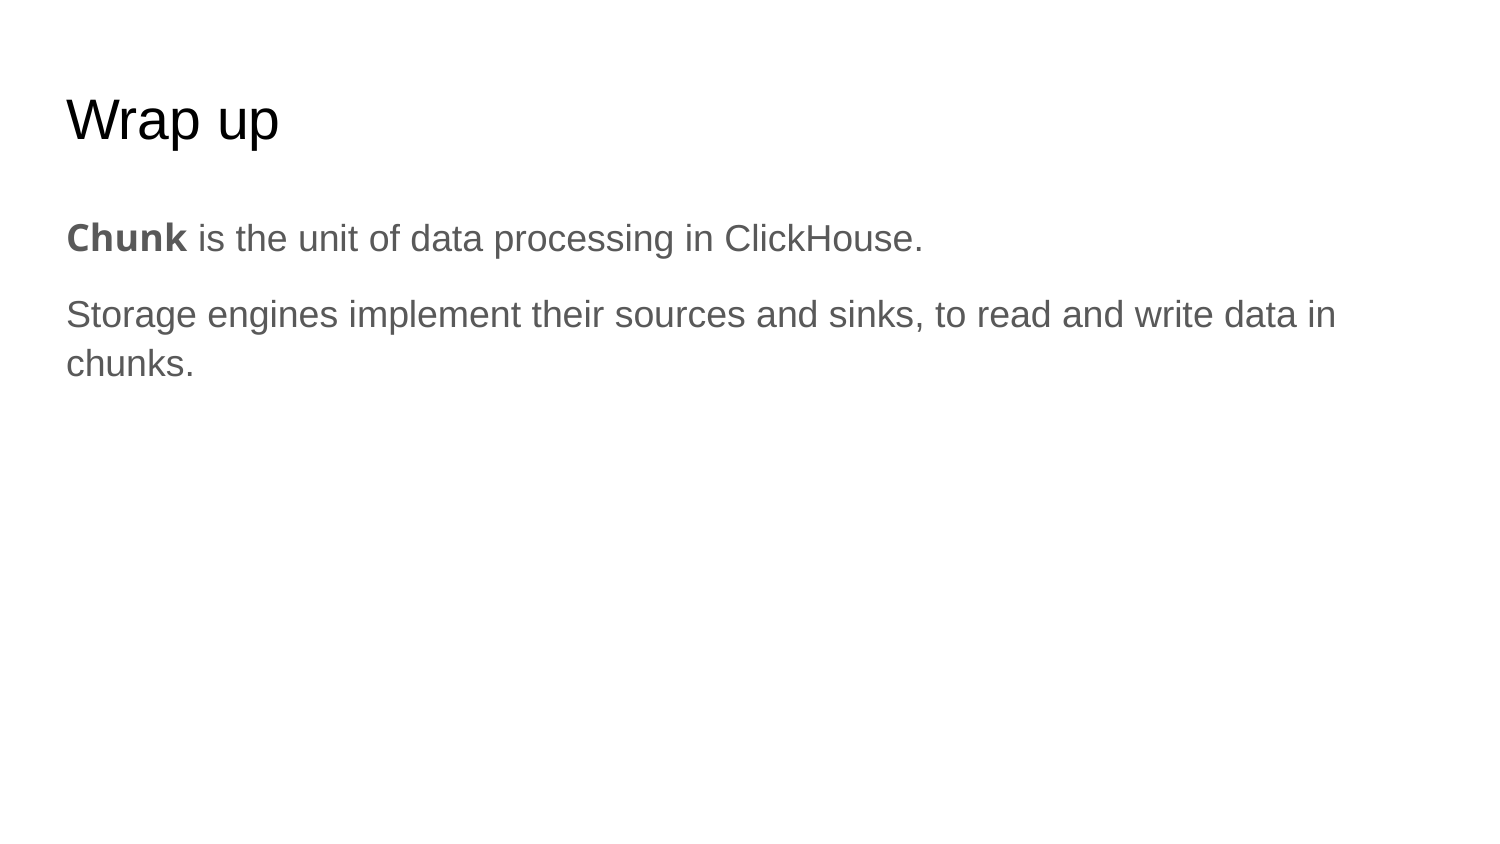

# Wrap up
Chunk is the unit of data processing in ClickHouse.
Storage engines implement their sources and sinks, to read and write data in chunks.